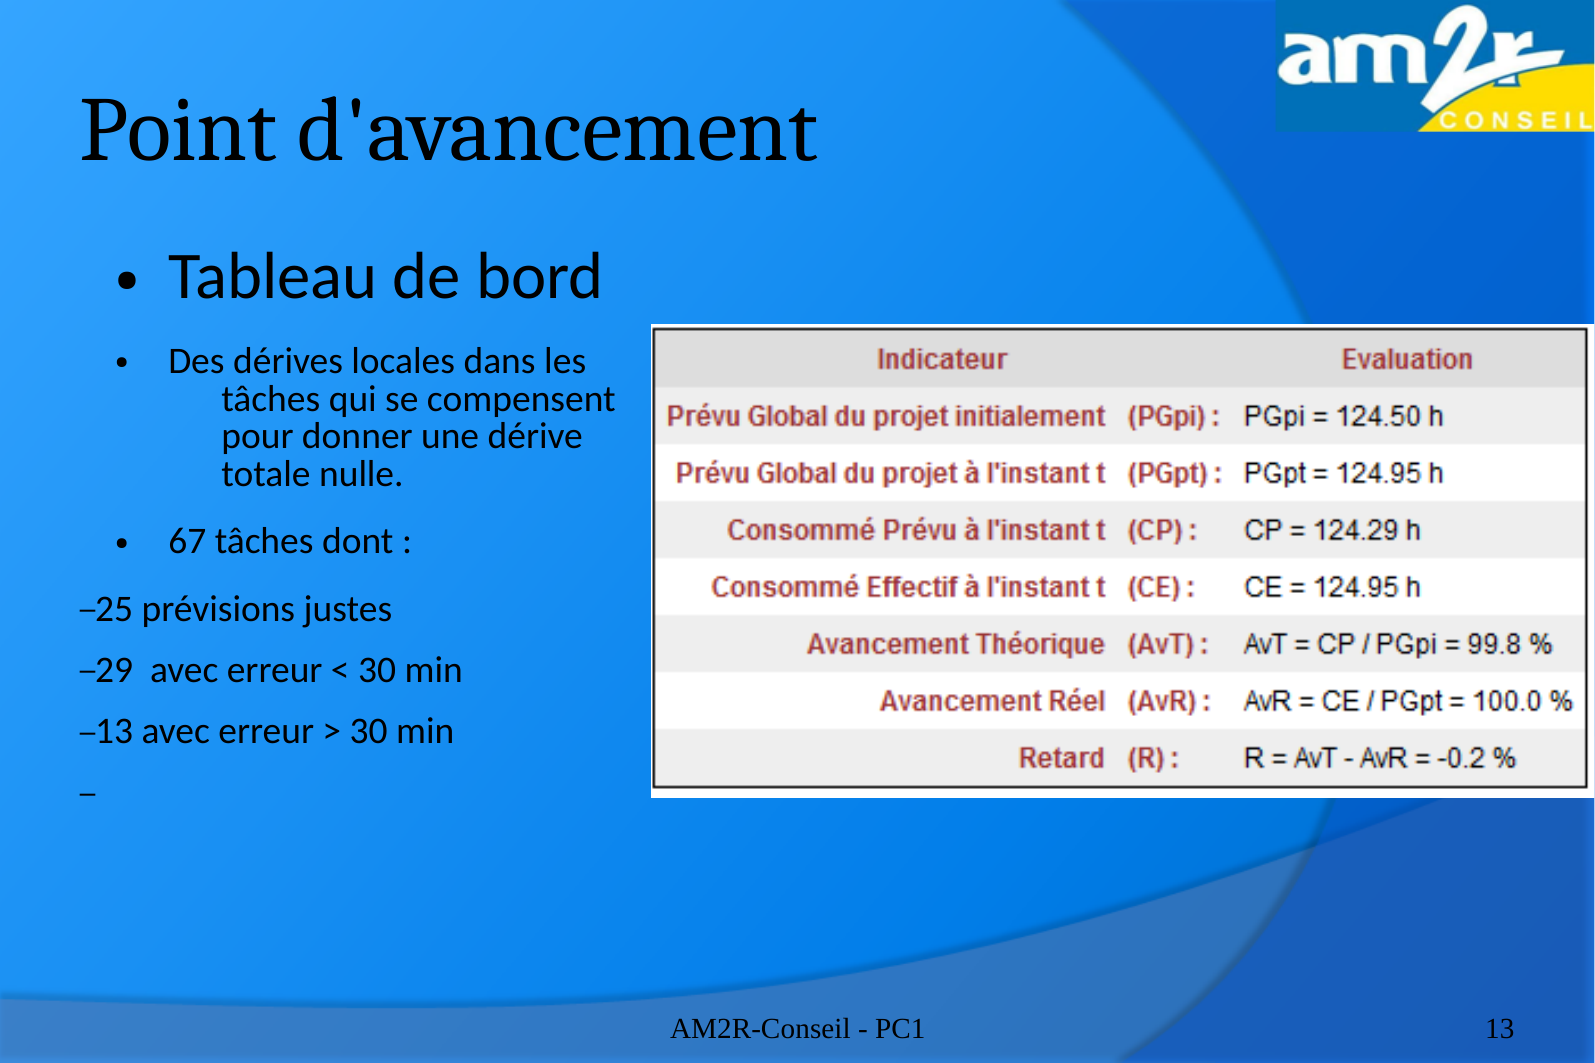

# Point d'avancement
Tableau de bord
Des dérives locales dans les tâches qui se compensent pour donner une dérive totale nulle.
67 tâches dont :
25 prévisions justes
29 avec erreur < 30 min
13 avec erreur > 30 min
AM2R-Conseil - PC1
13